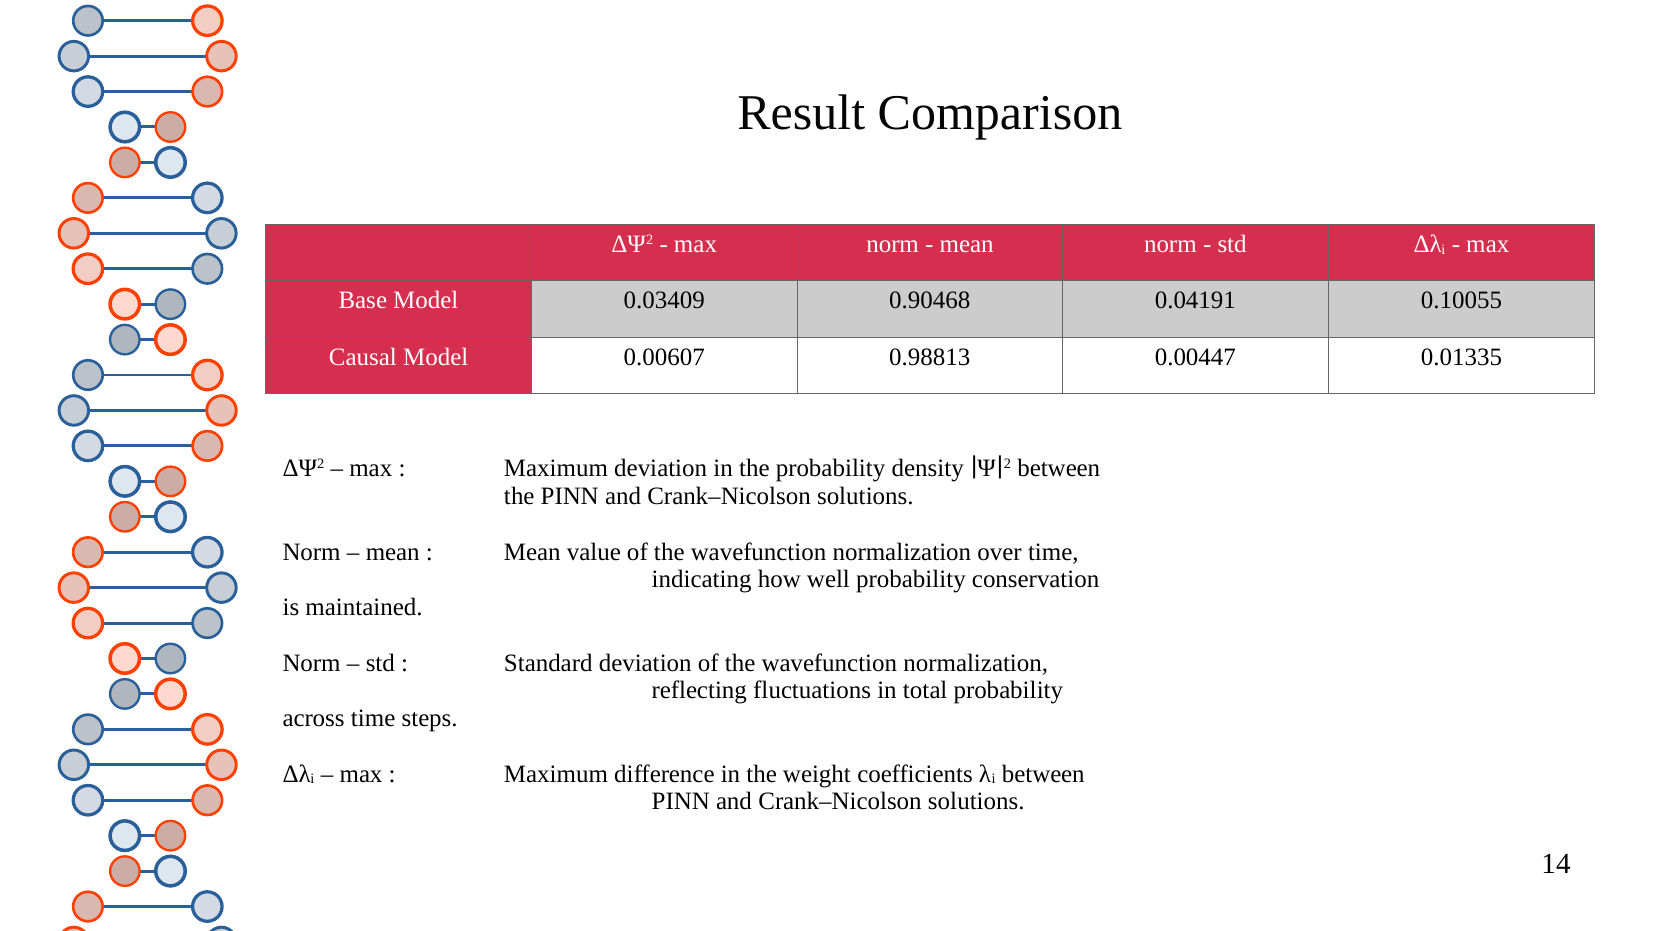

# Result Comparison
| | ΔΨ2 - max | norm - mean | norm - std | Δλi - max |
| --- | --- | --- | --- | --- |
| Base Model | 0.03409 | 0.90468 | 0.04191 | 0.10055 |
| Causal Model | 0.00607 | 0.98813 | 0.00447 | 0.01335 |
ΔΨ2 – max : 		Maximum deviation in the probability density ∣Ψ∣2 between
			the PINN and Crank–Nicolson solutions.
Norm – mean : 	Mean value of the wavefunction normalization over time, 						indicating how well probability conservation is maintained.
Norm – std : 		Standard deviation of the wavefunction normalization, 						reflecting fluctuations in total probability across time steps.
Δλi – max : 		Maximum difference in the weight coefficients λi between 						PINN and Crank–Nicolson solutions.
14